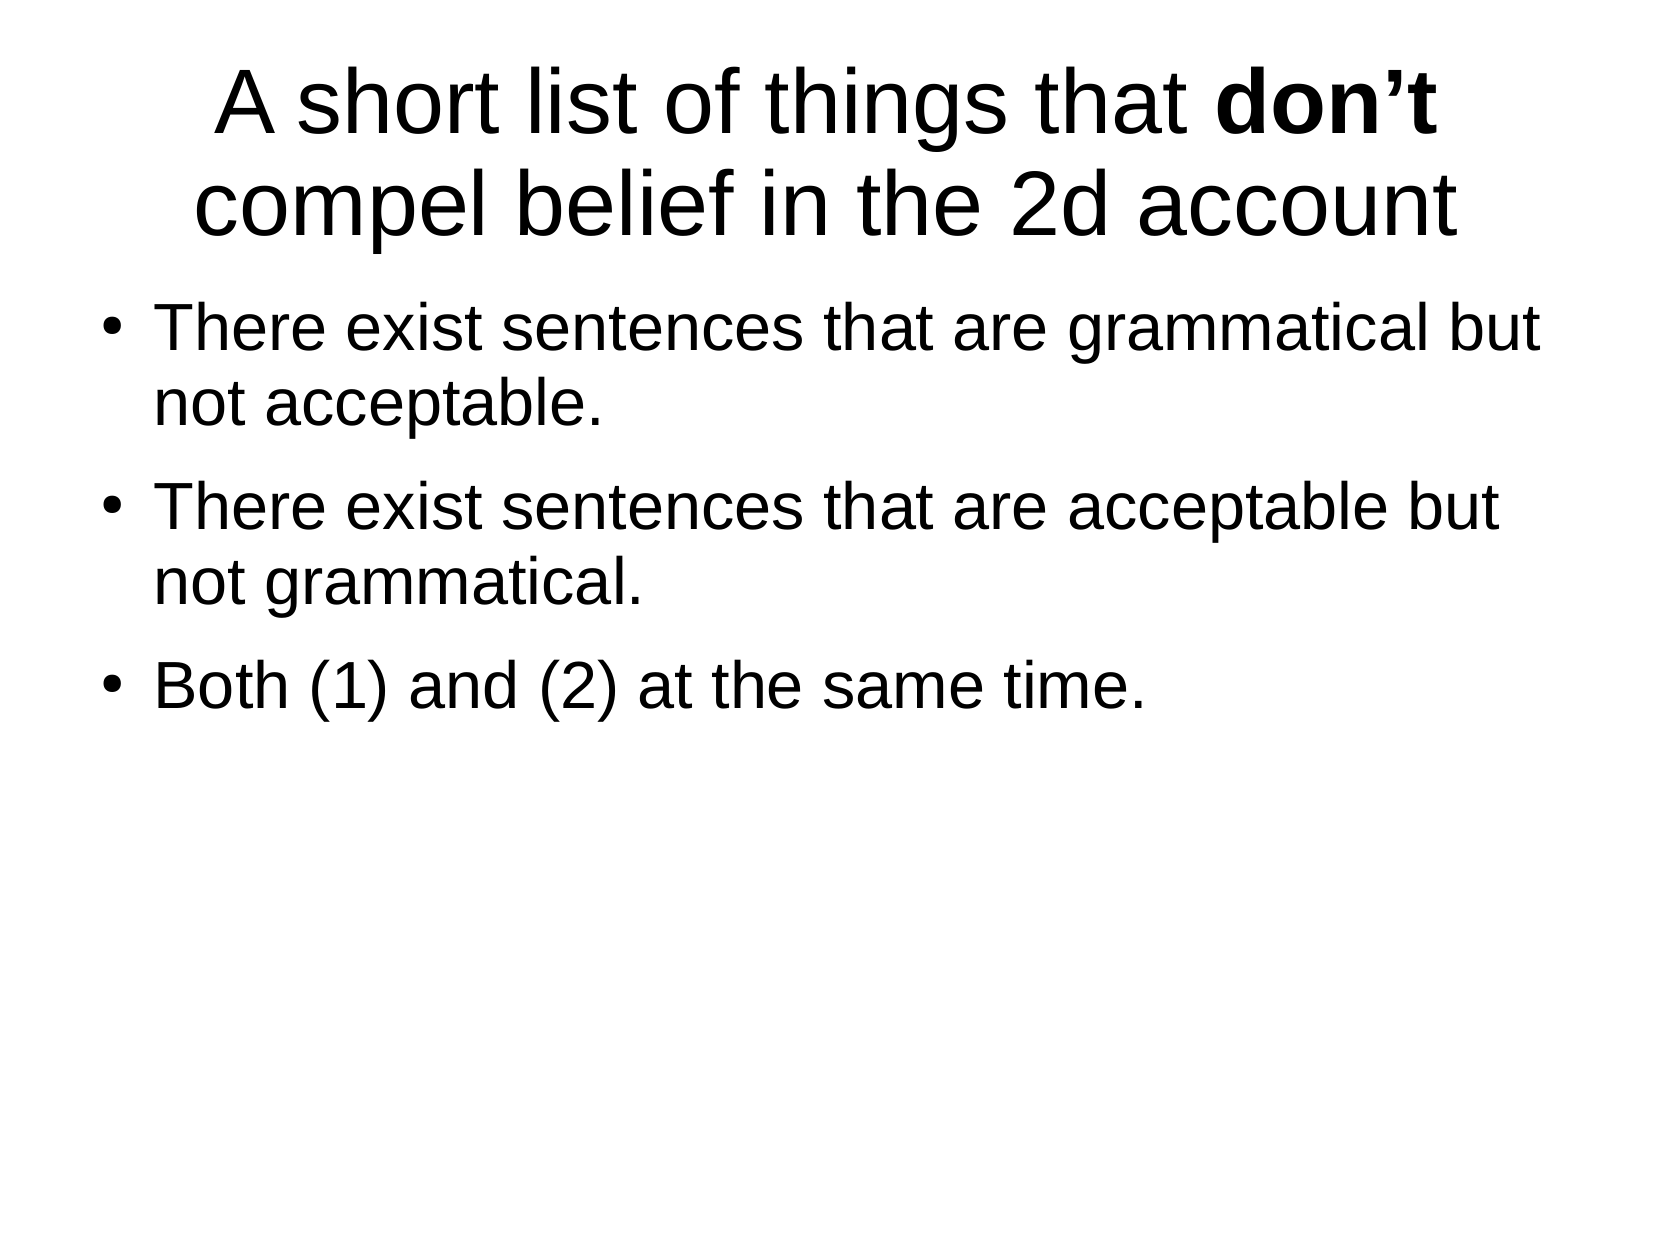

# A short list of things that don’t compel belief in the 2d account
There exist sentences that are grammatical but not acceptable.
There exist sentences that are acceptable but not grammatical.
Both (1) and (2) at the same time.